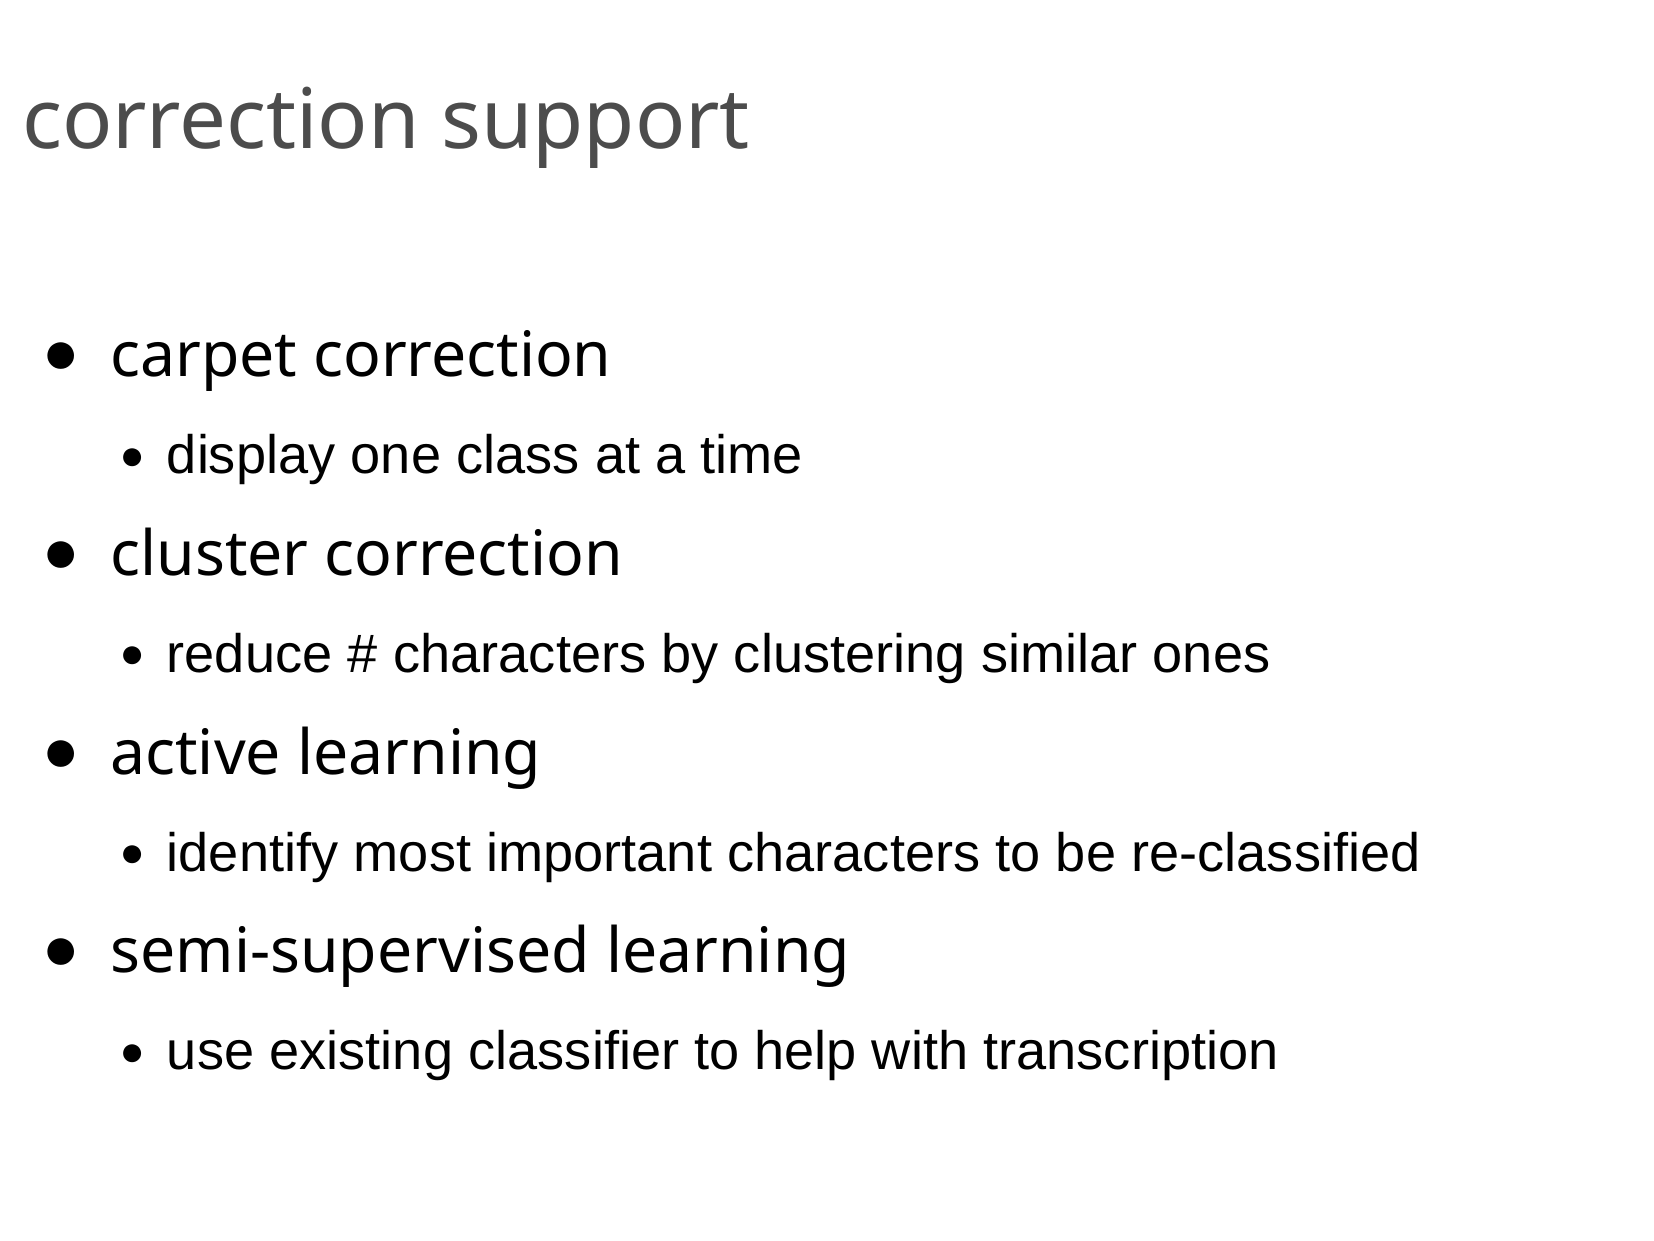

# correction support
carpet correction
display one class at a time
cluster correction
reduce # characters by clustering similar ones
active learning
identify most important characters to be re-classified
semi-supervised learning
use existing classifier to help with transcription